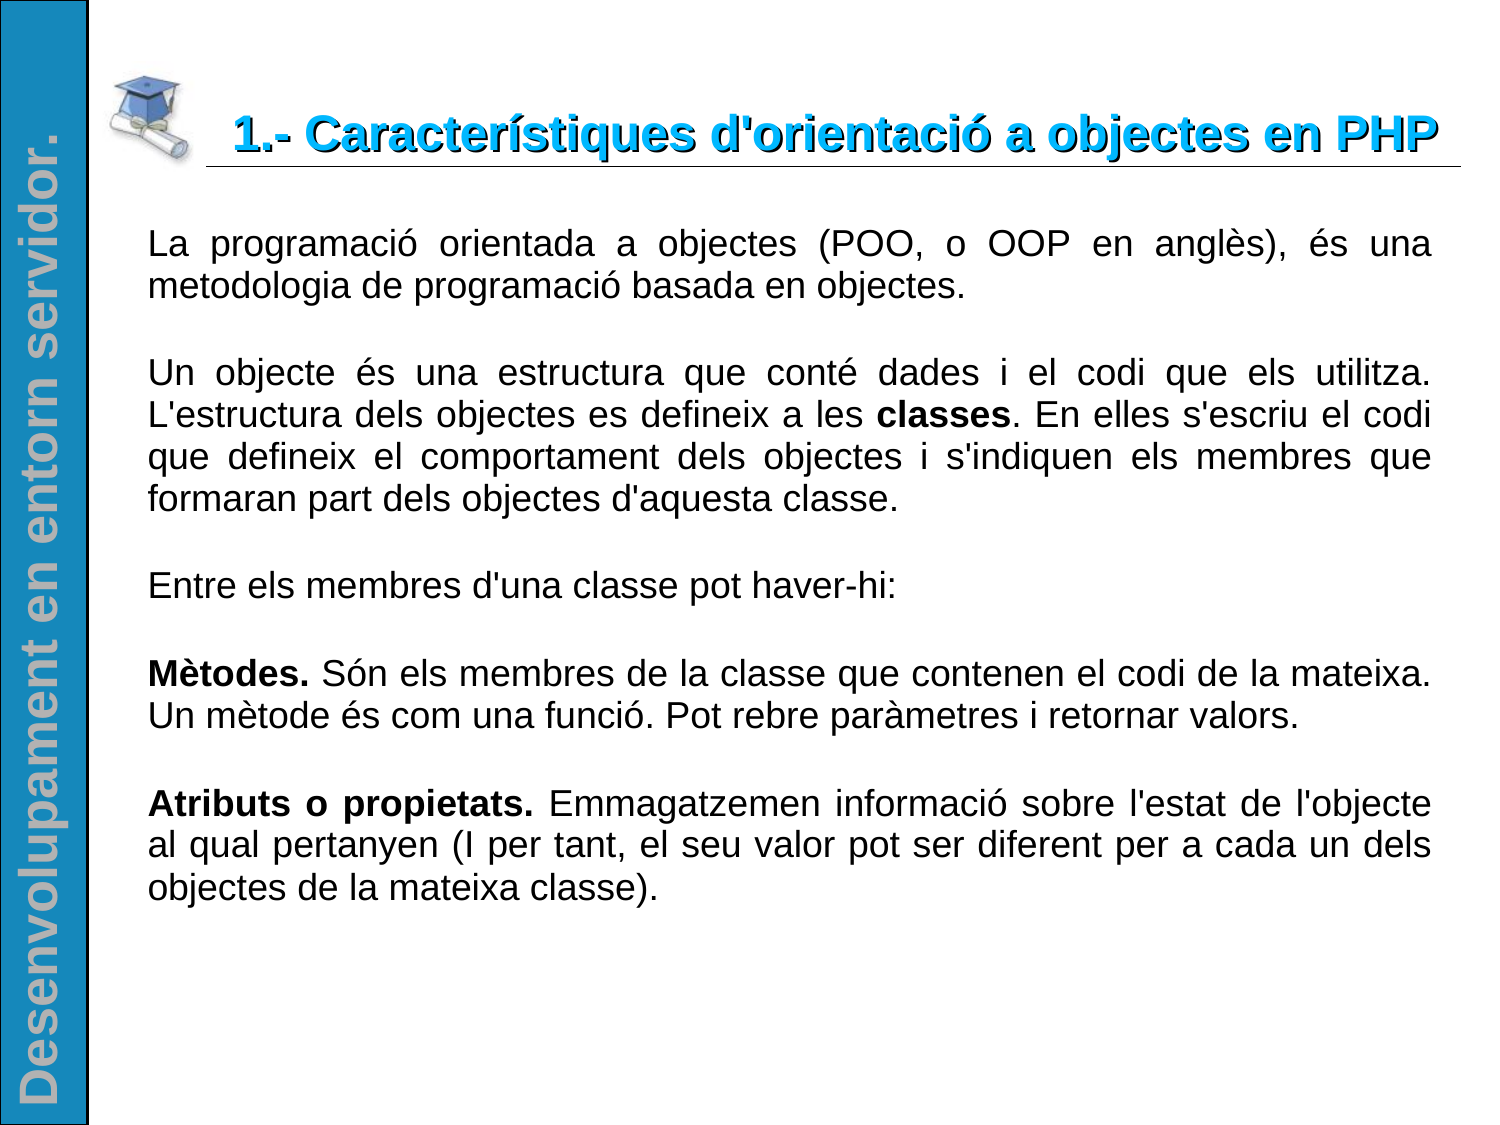

# 1.- Característiques d'orientació a objectes en PHP
La programació orientada a objectes (POO, o OOP en anglès), és una metodologia de programació basada en objectes.
Un objecte és una estructura que conté dades i el codi que els utilitza. L'estructura dels objectes es defineix a les classes. En elles s'escriu el codi que defineix el comportament dels objectes i s'indiquen els membres que formaran part dels objectes d'aquesta classe.
Entre els membres d'una classe pot haver-hi:
Mètodes. Són els membres de la classe que contenen el codi de la mateixa. Un mètode és com una funció. Pot rebre paràmetres i retornar valors.
Atributs o propietats. Emmagatzemen informació sobre l'estat de l'objecte al qual pertanyen (I per tant, el seu valor pot ser diferent per a cada un dels objectes de la mateixa classe).